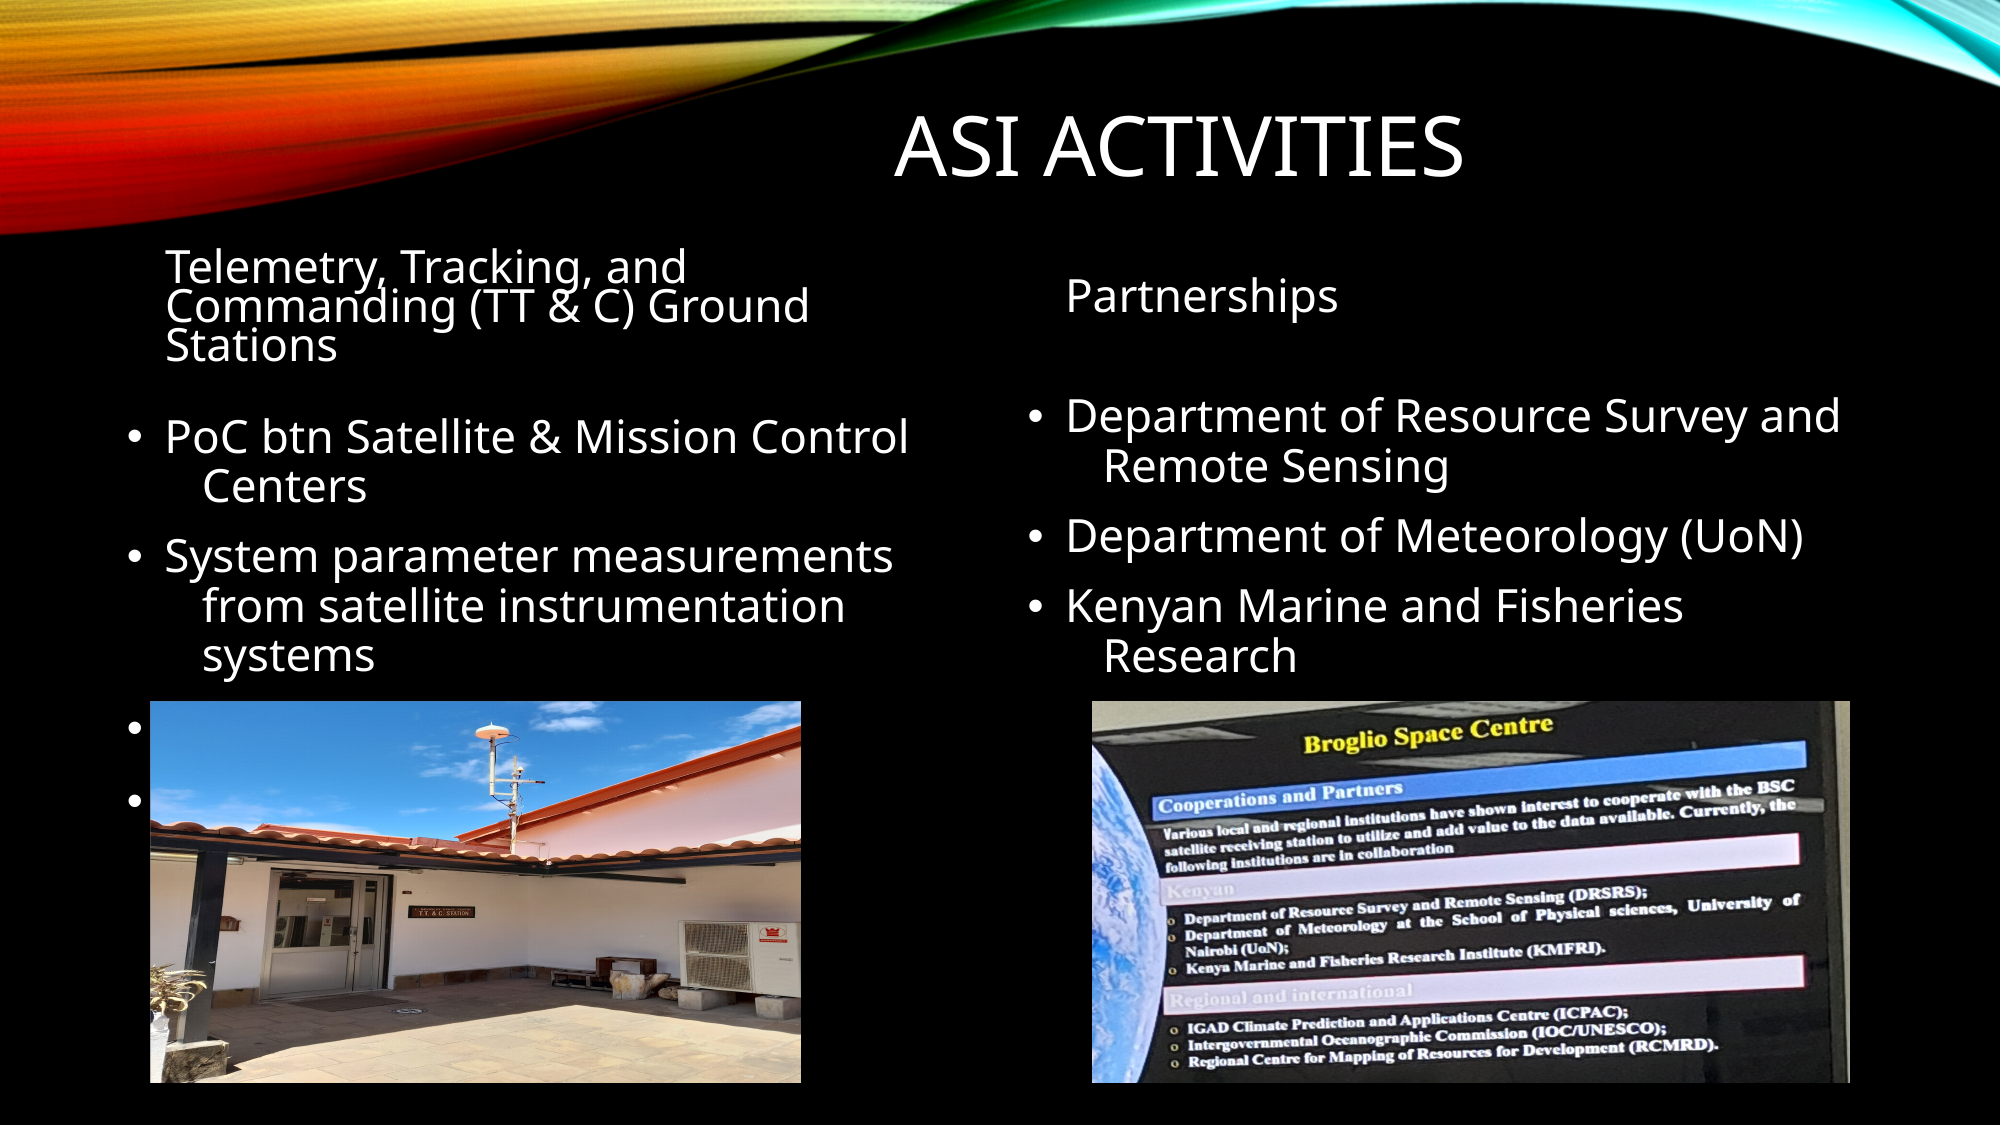

# ASI Activities
Telemetry, Tracking, and Commanding (TT & C) Ground Stations
Partnerships
Department of Resource Survey and Remote Sensing
Department of Meteorology (UoN)
Kenyan Marine and Fisheries Research
PoC btn Satellite & Mission Control Centers
System parameter measurements from satellite instrumentation systems